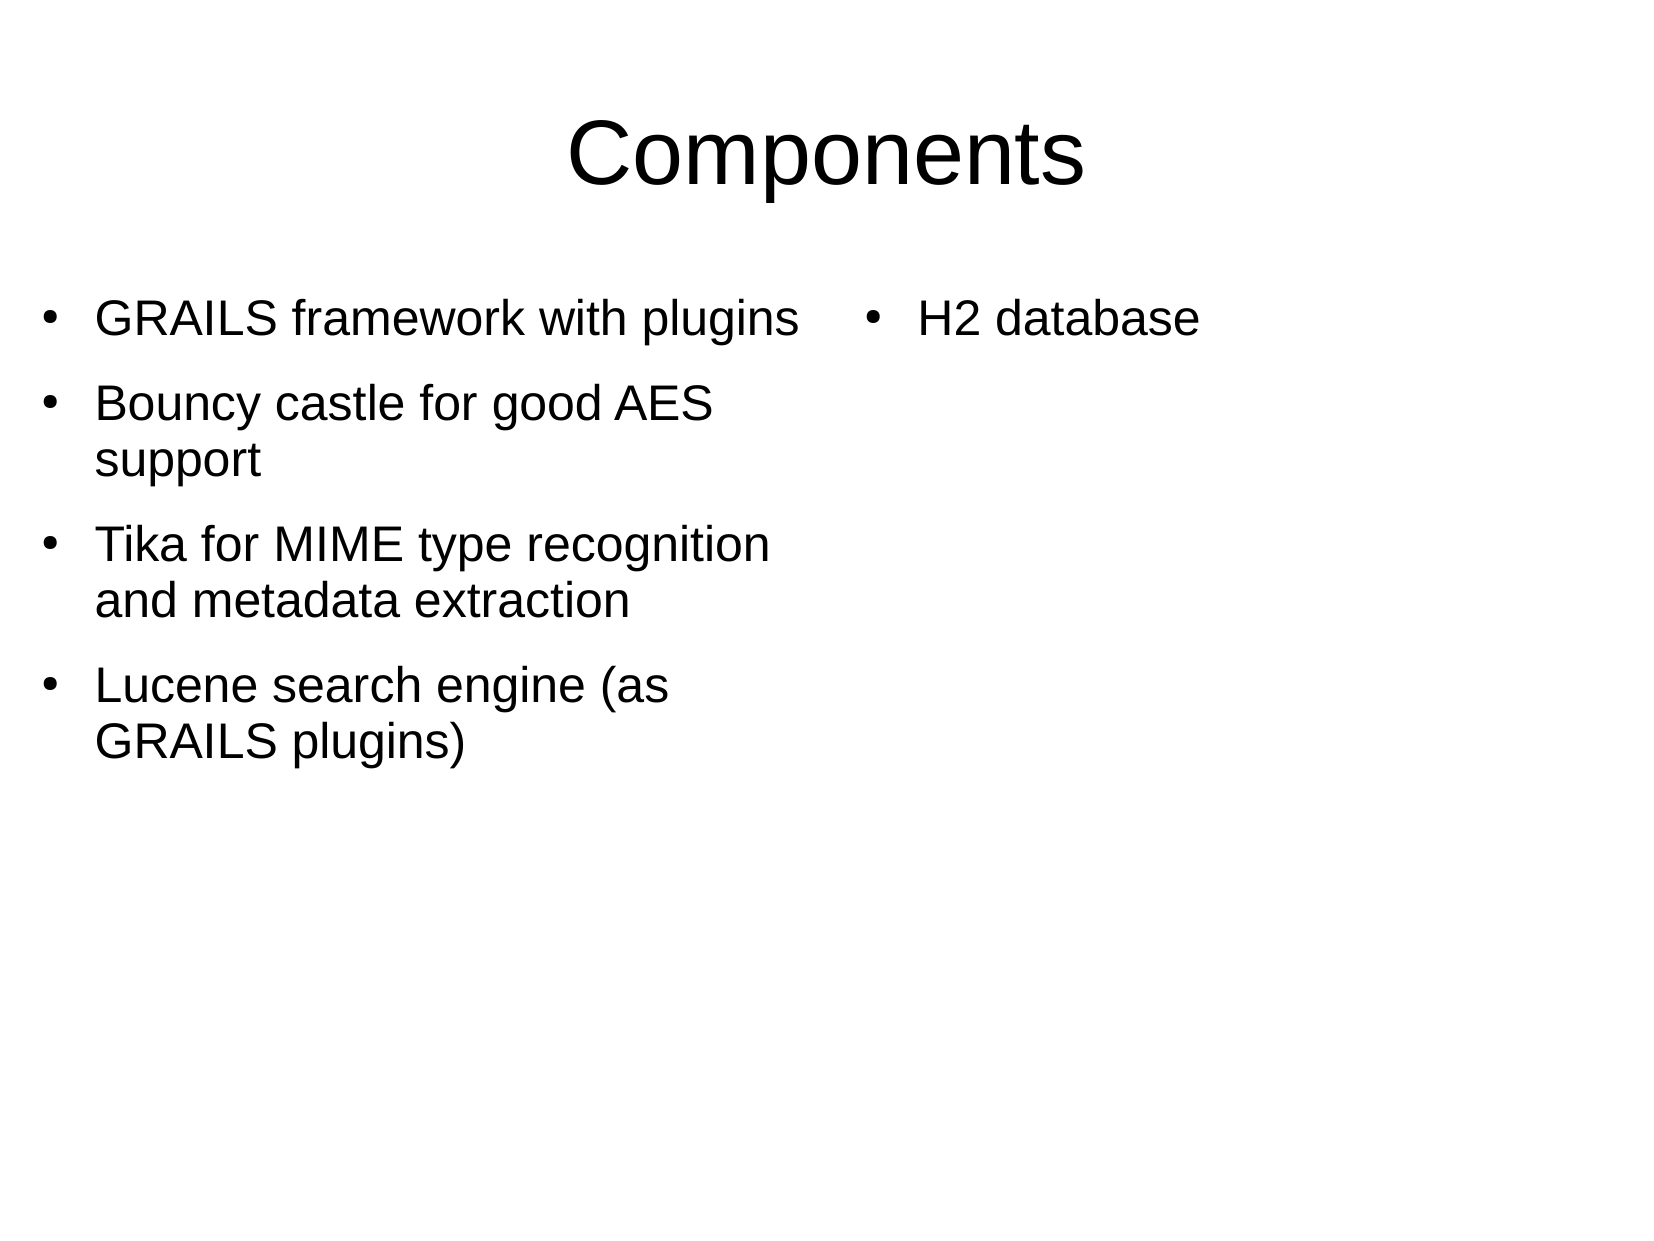

# Components
GRAILS framework with plugins
Bouncy castle for good AES support
Tika for MIME type recognition and metadata extraction
Lucene search engine (as GRAILS plugins)
H2 database